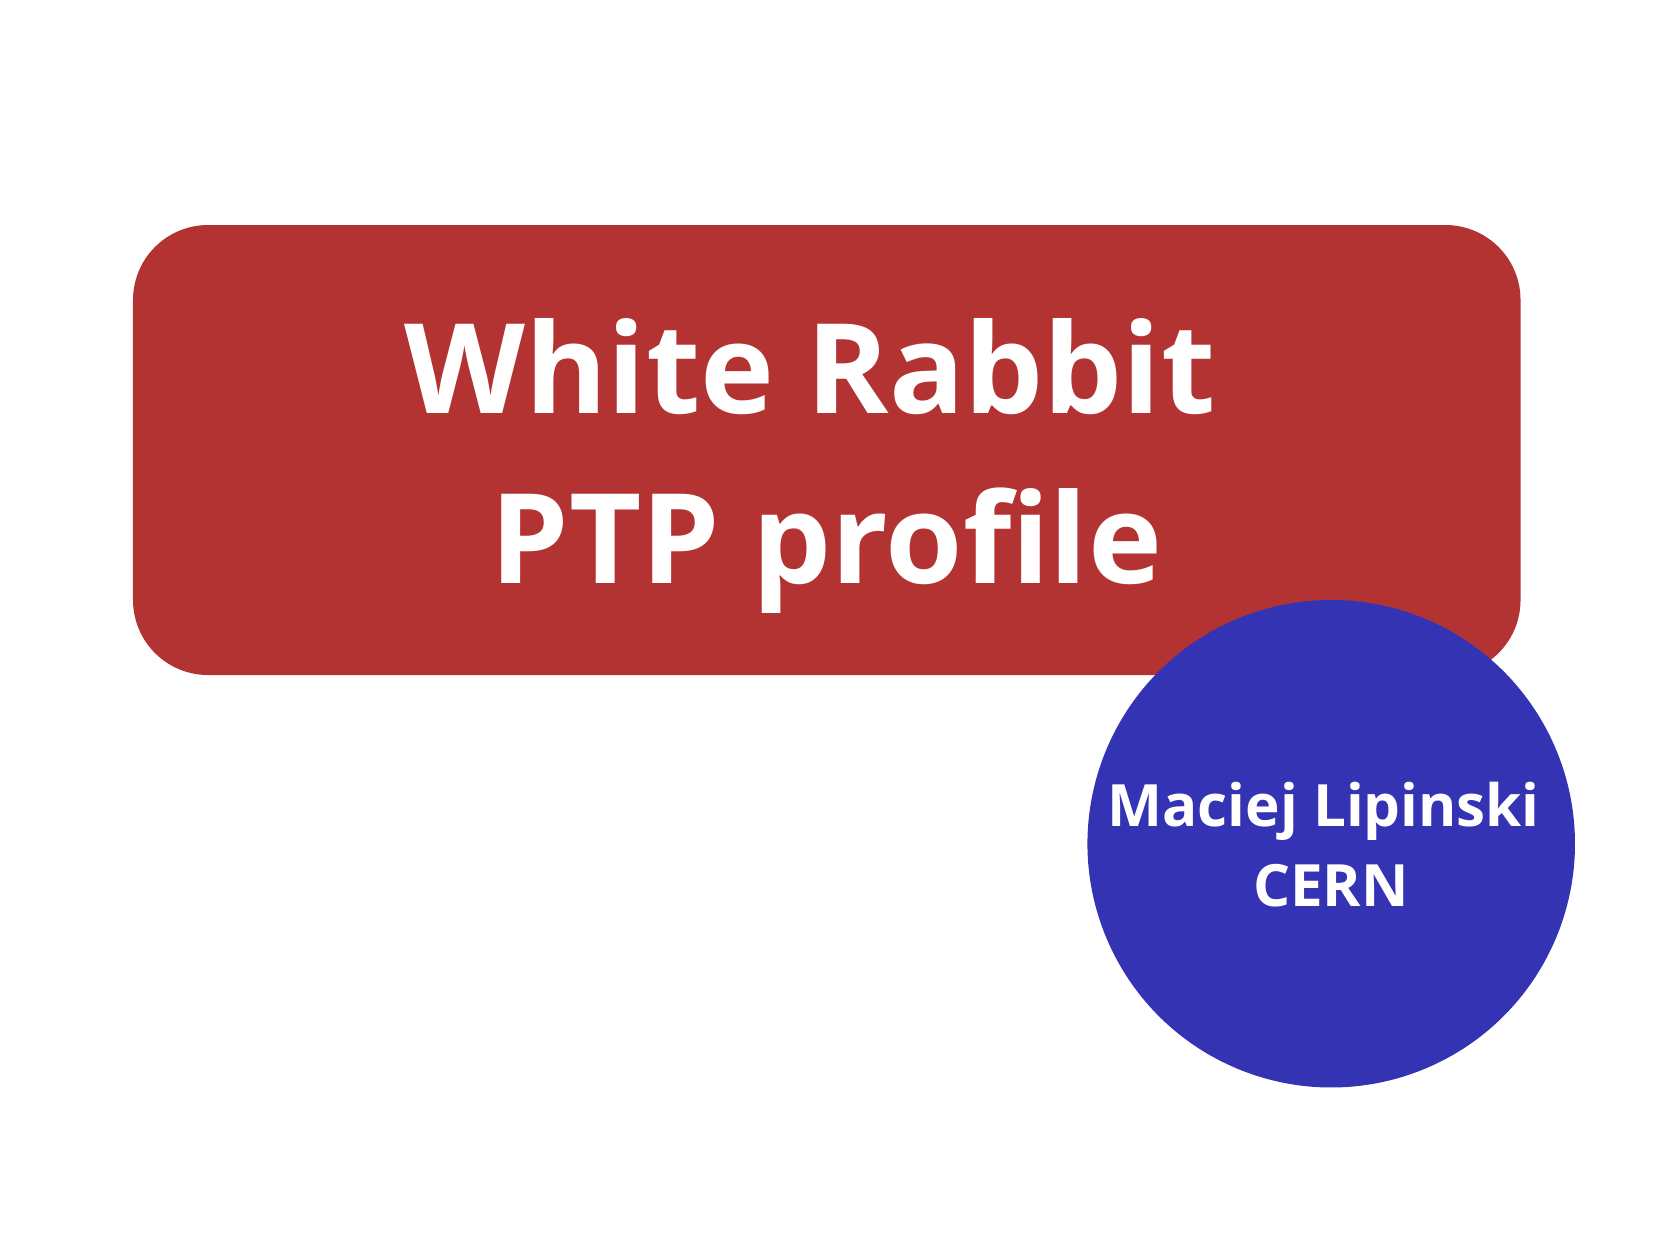

White Rabbit
PTP profile
Maciej Lipinski
CERN